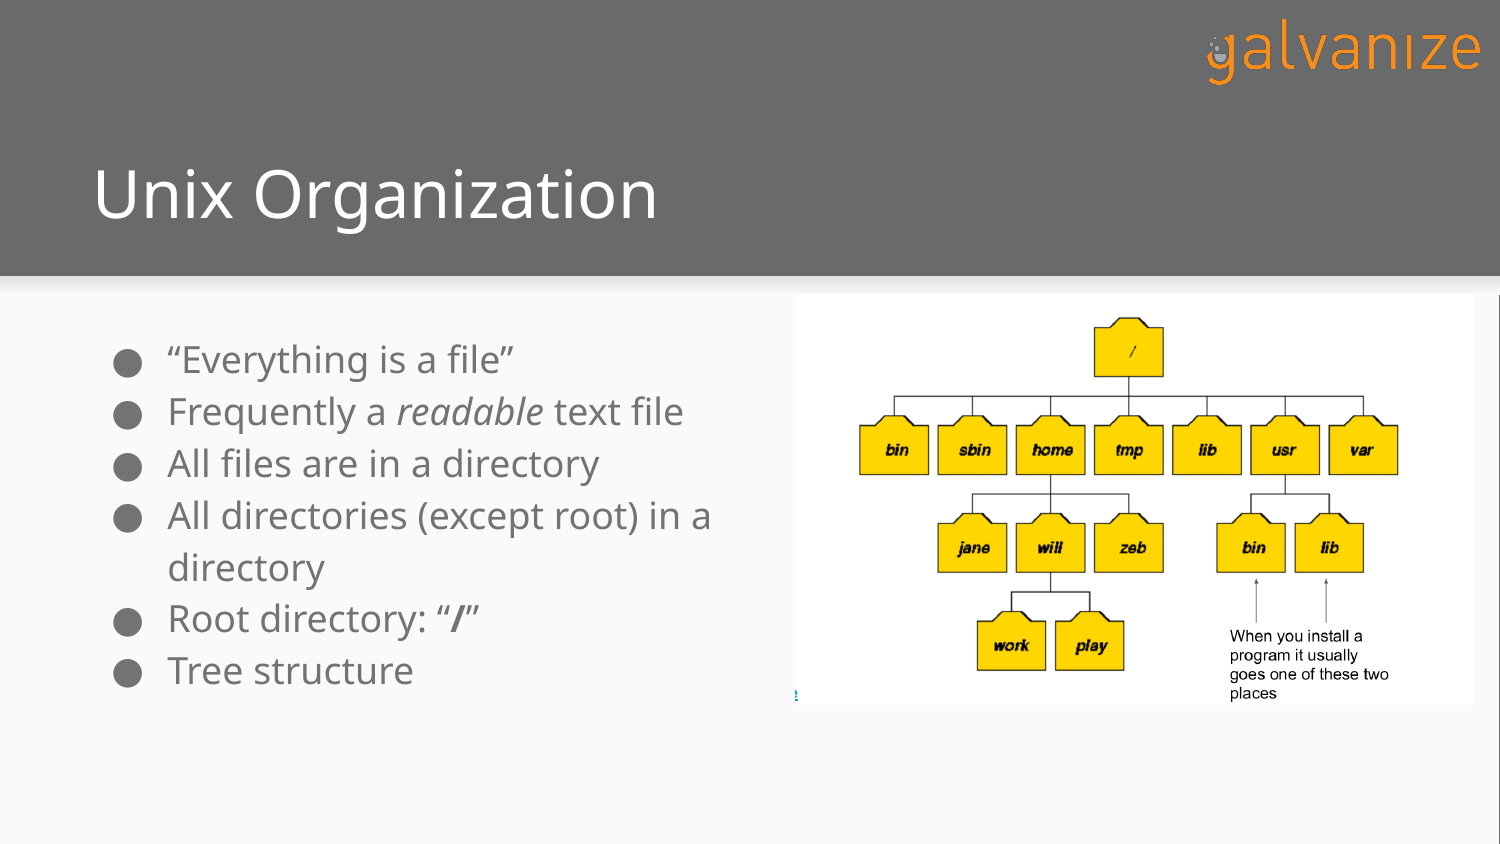

# Unix Organization
“Everything is a file”
Frequently a readable text file
All files are in a directory
All directories (except root) in a directory
Root directory: “/”
Tree structure